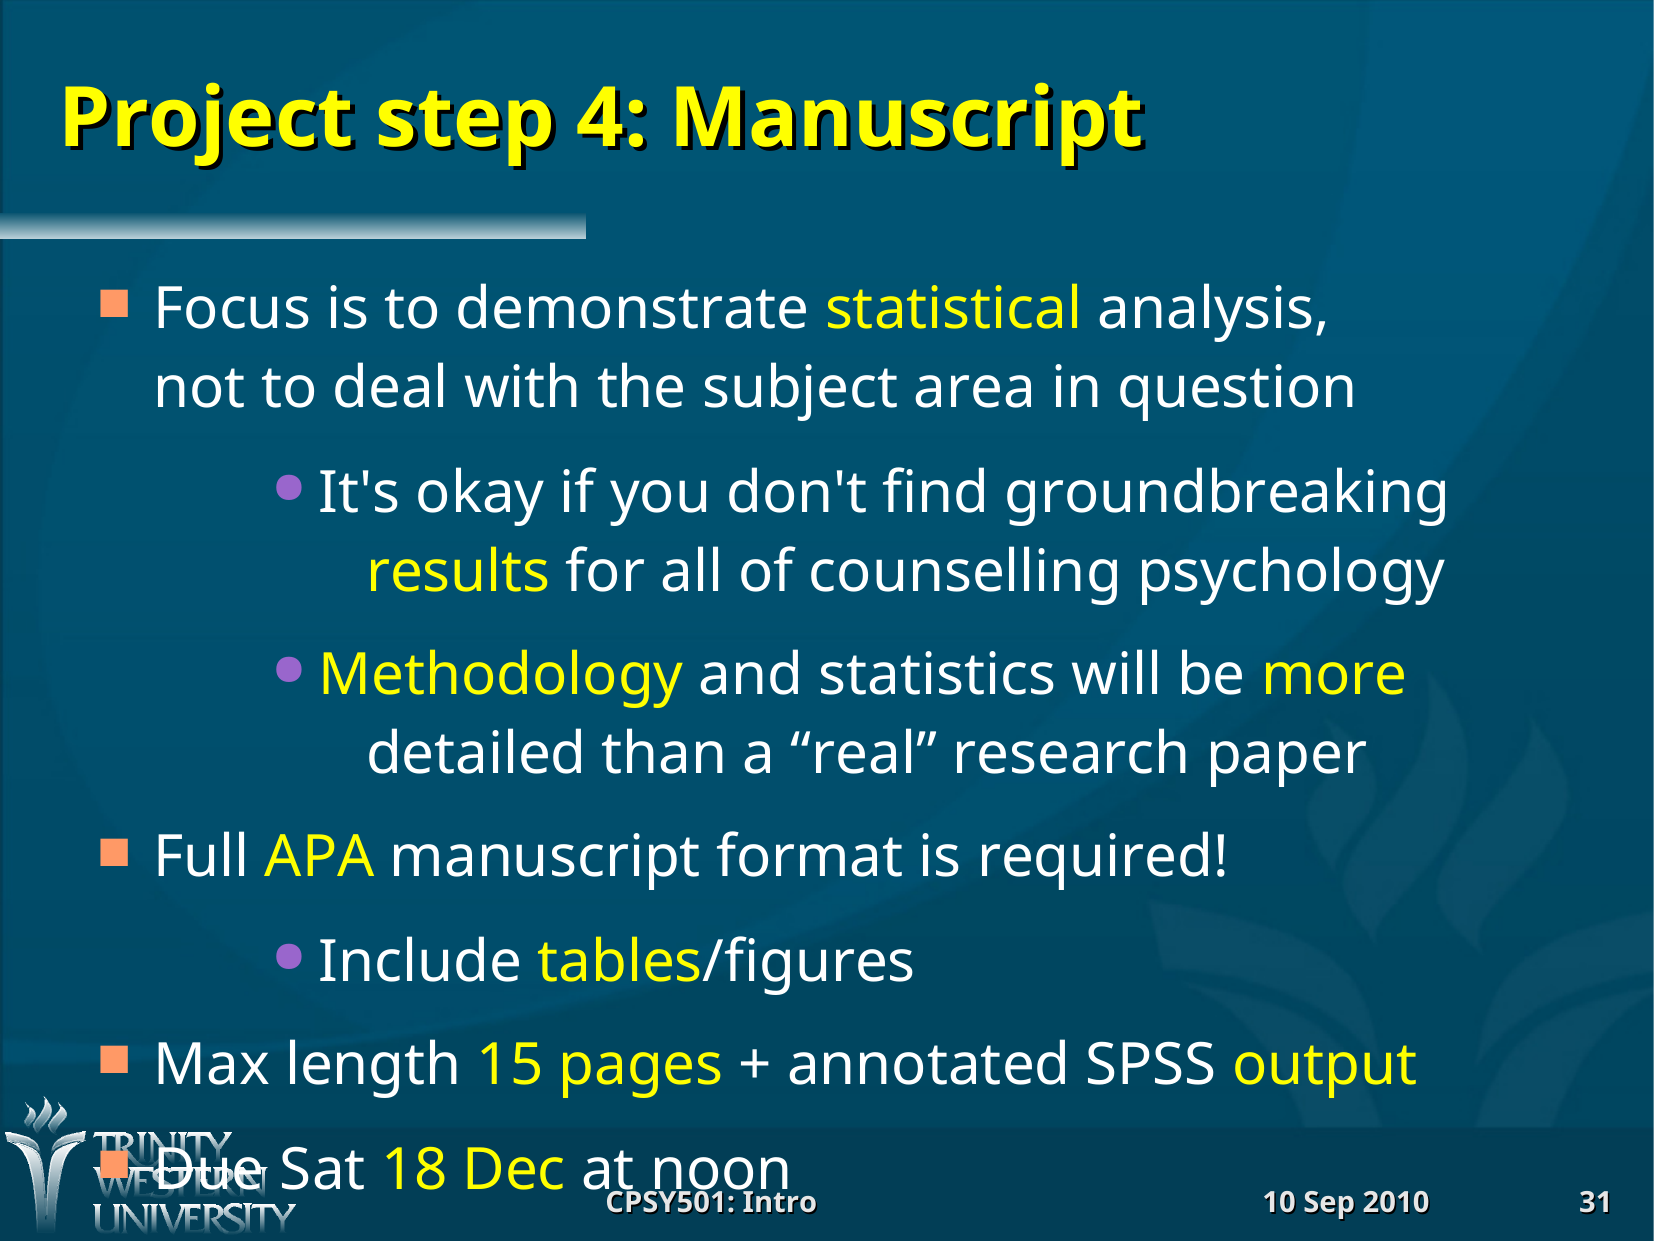

# Project step 4: Manuscript
Focus is to demonstrate statistical analysis,
not to deal with the subject area in question
It's okay if you don't find groundbreaking results for all of counselling psychology
Methodology and statistics will be more detailed than a “real” research paper
Full APA manuscript format is required!
Include tables/figures
Max length 15 pages + annotated SPSS output
Due Sat 18 Dec at noon
CPSY501: Intro
10 Sep 2010
31